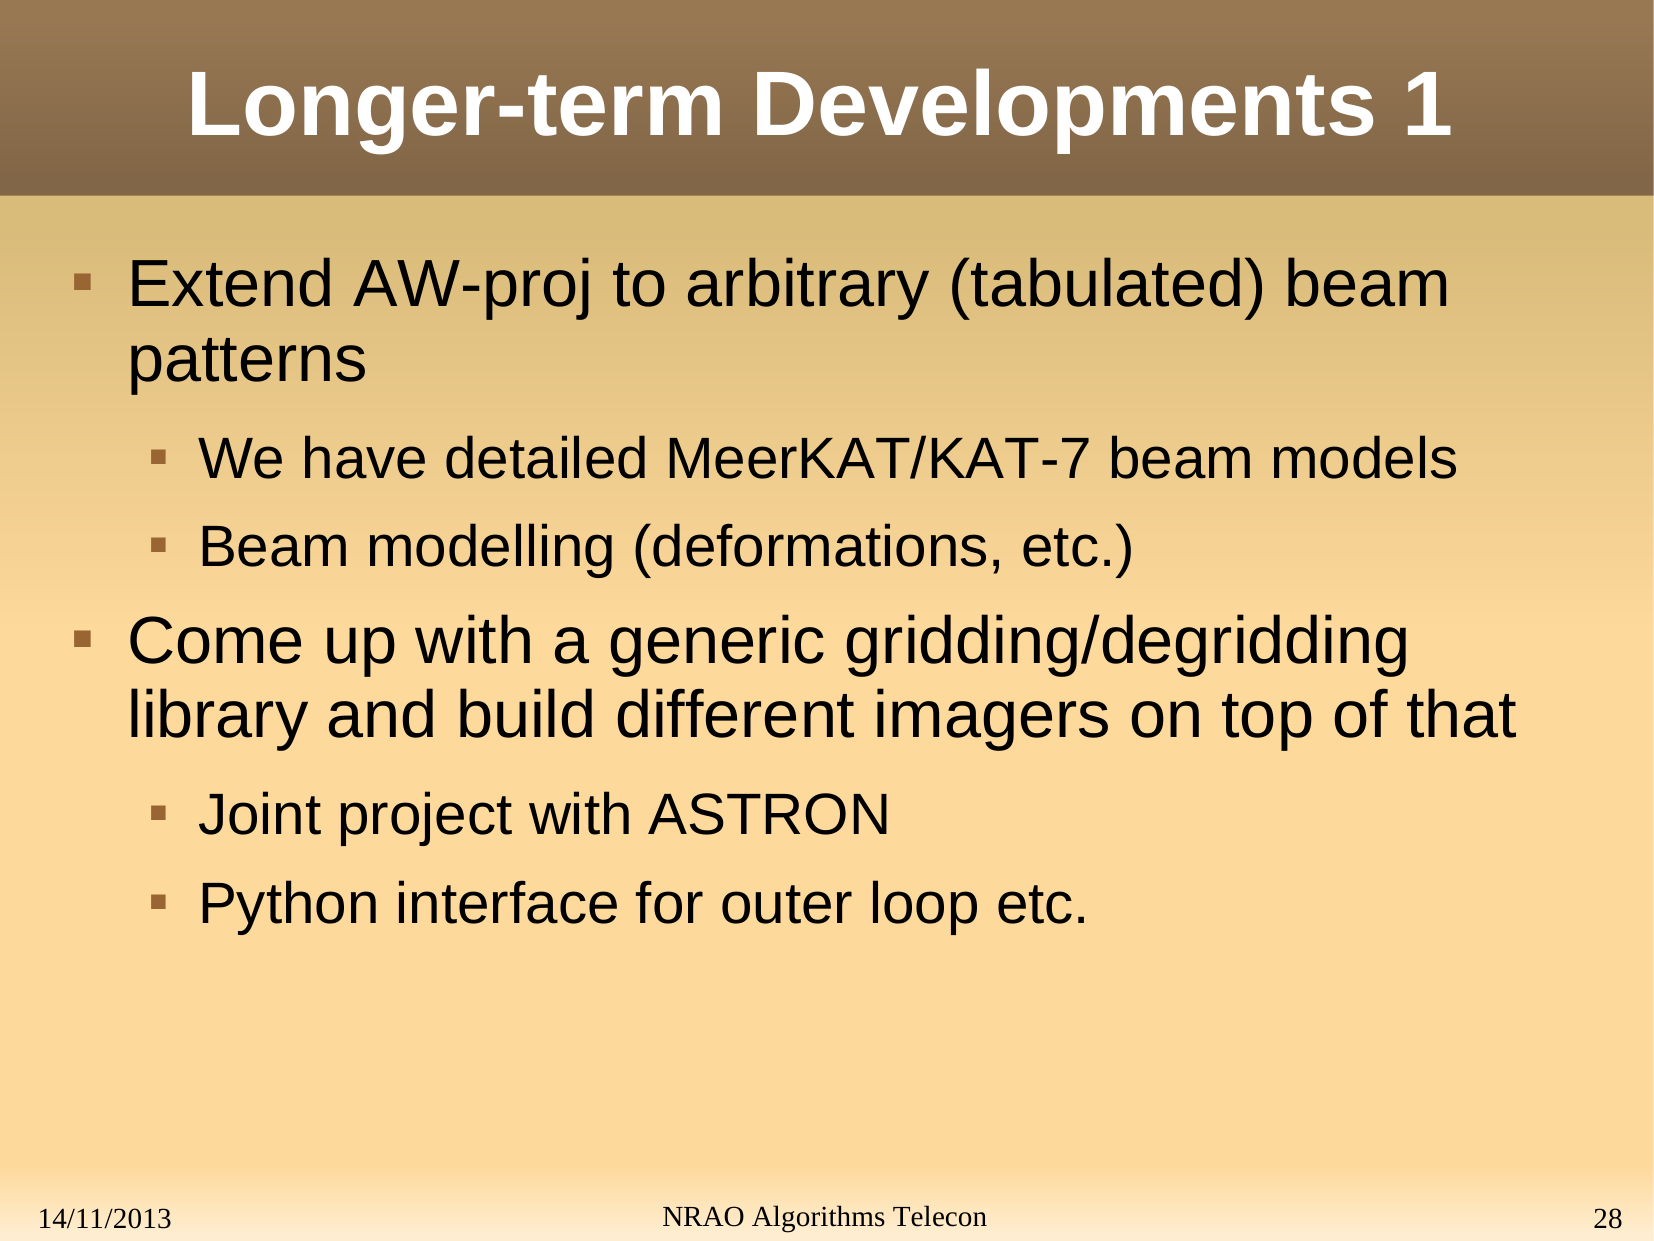

# Longer-term Developments 1
Extend AW-proj to arbitrary (tabulated) beam patterns
We have detailed MeerKAT/KAT-7 beam models
Beam modelling (deformations, etc.)
Come up with a generic gridding/degridding library and build different imagers on top of that
Joint project with ASTRON
Python interface for outer loop etc.
NRAO Algorithms Telecon
14/11/2013
28